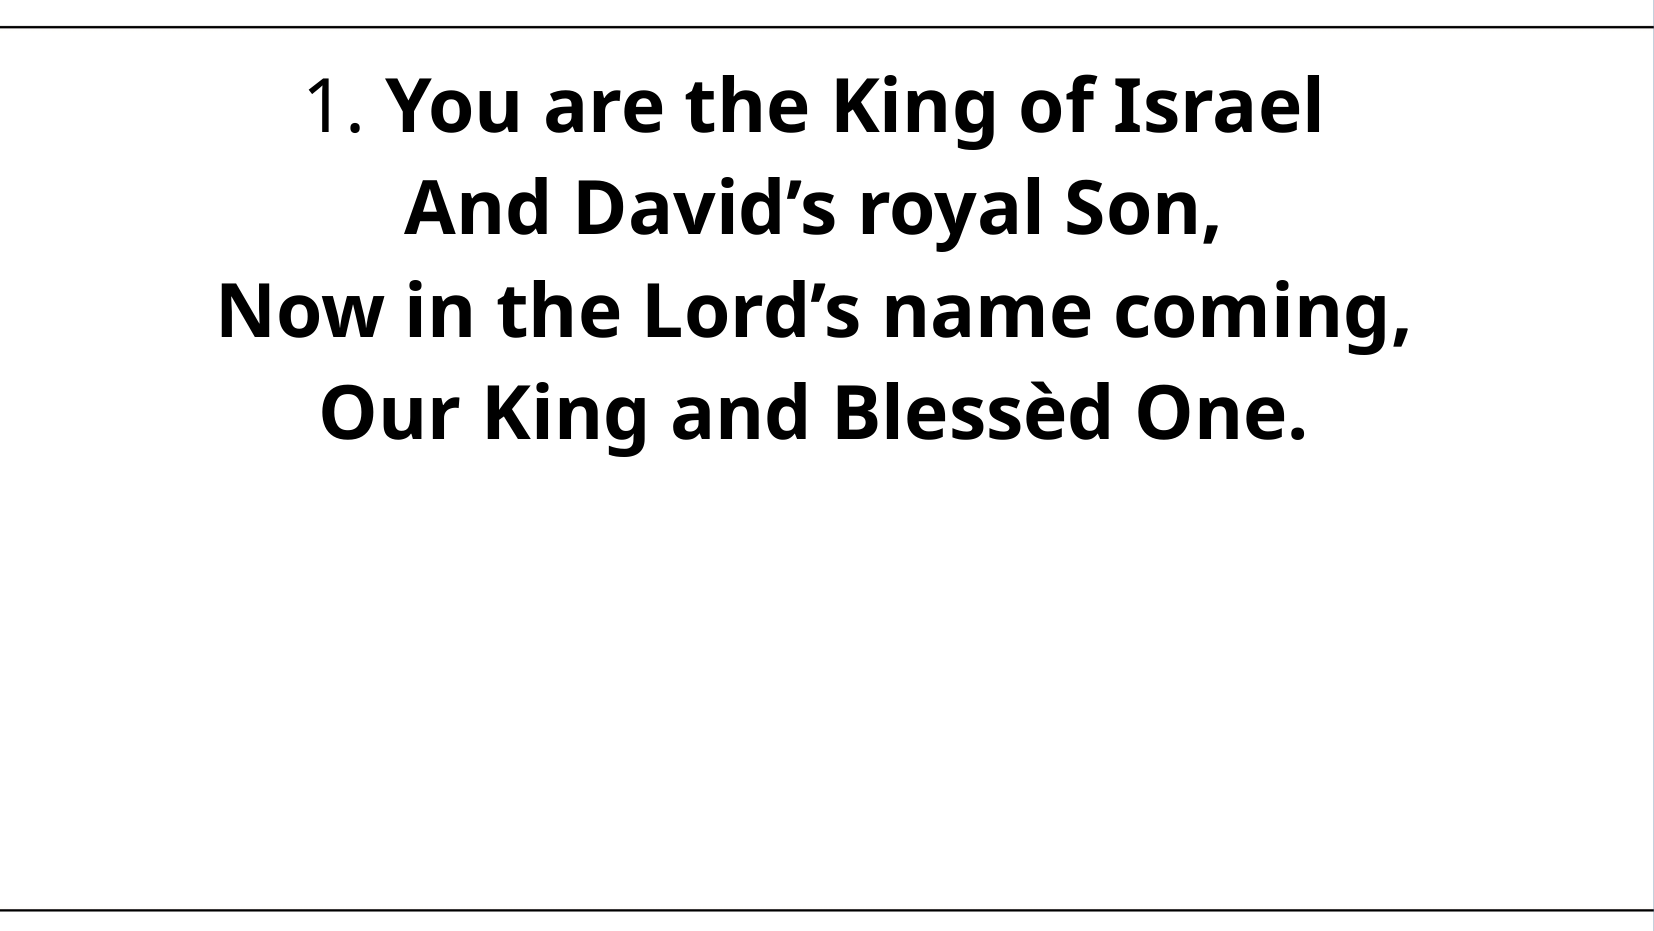

1. You are the King of Israel
And David’s royal Son,
Now in the Lord’s name coming,
Our King and Blessèd One.